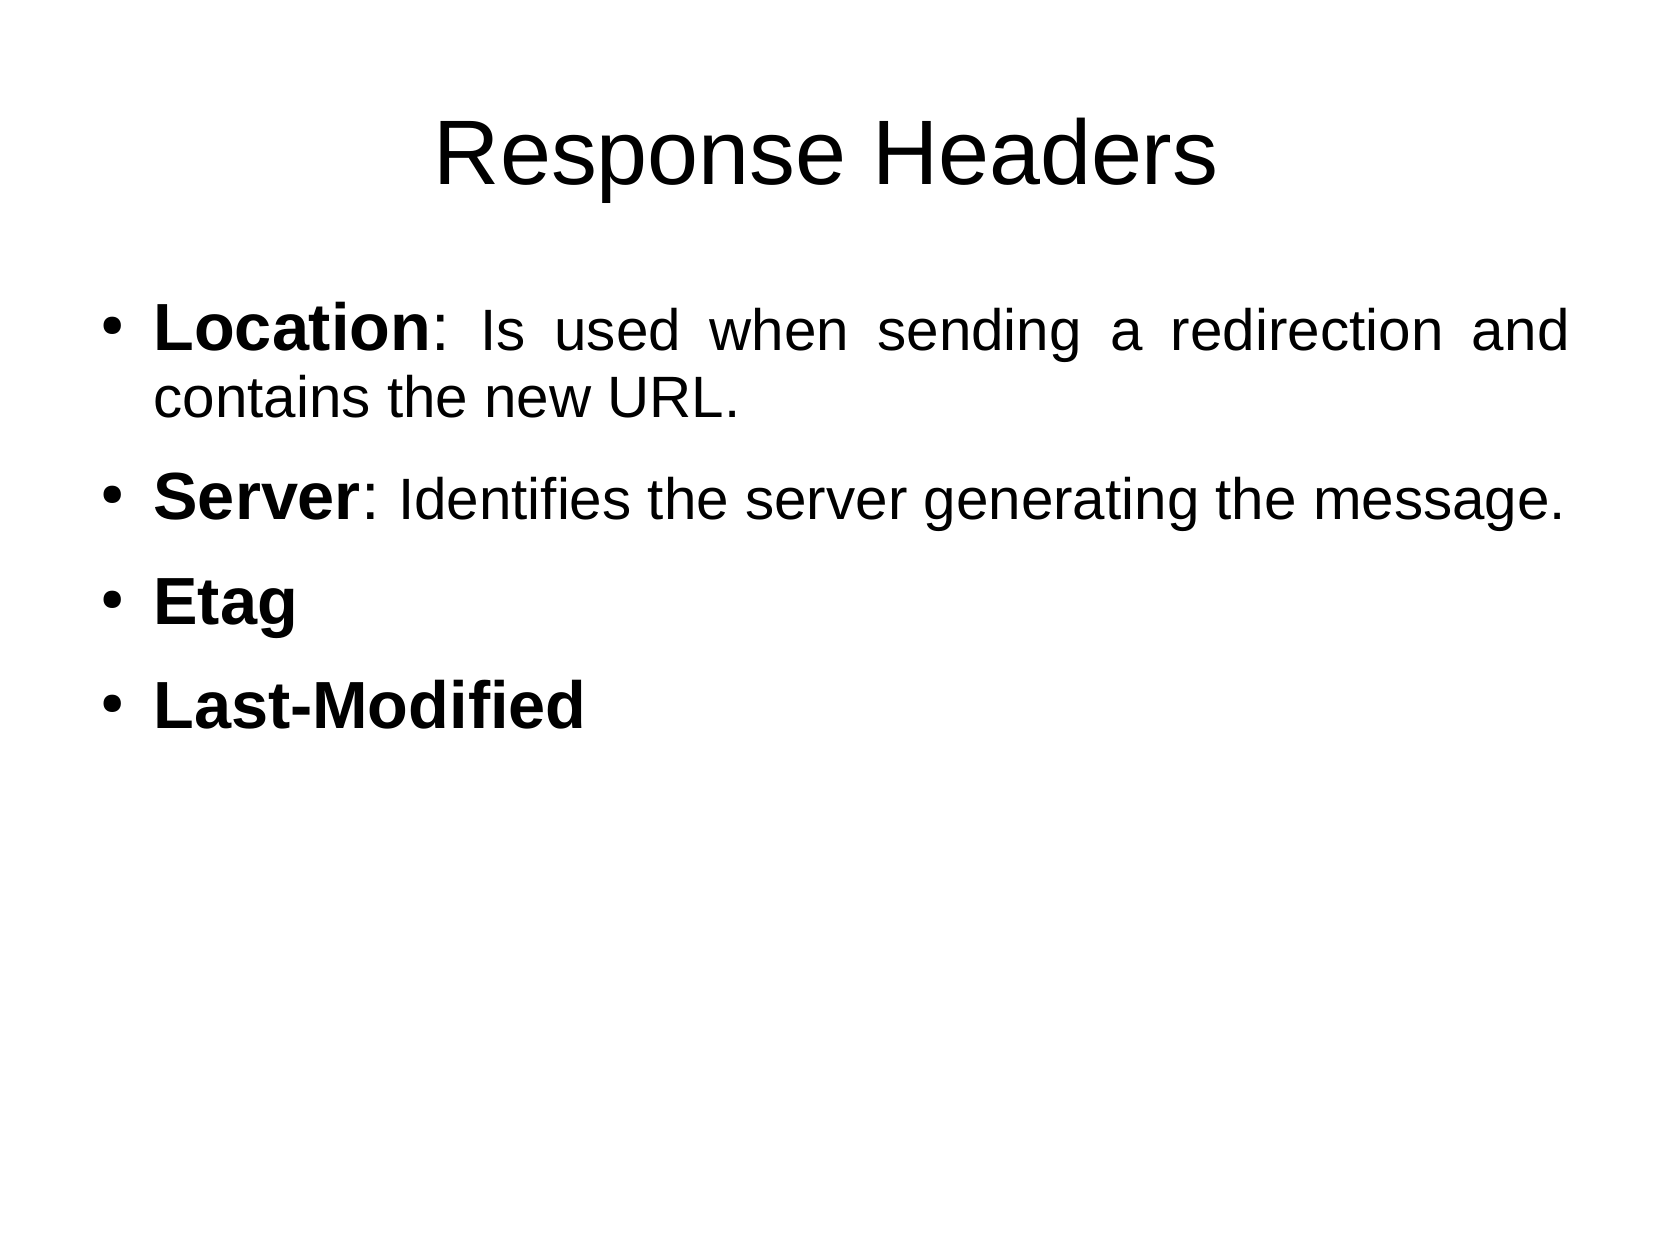

# Response Headers
Location: Is used when sending a redirection and contains the new URL.
Server: Identifies the server generating the message.
Etag
Last-Modified